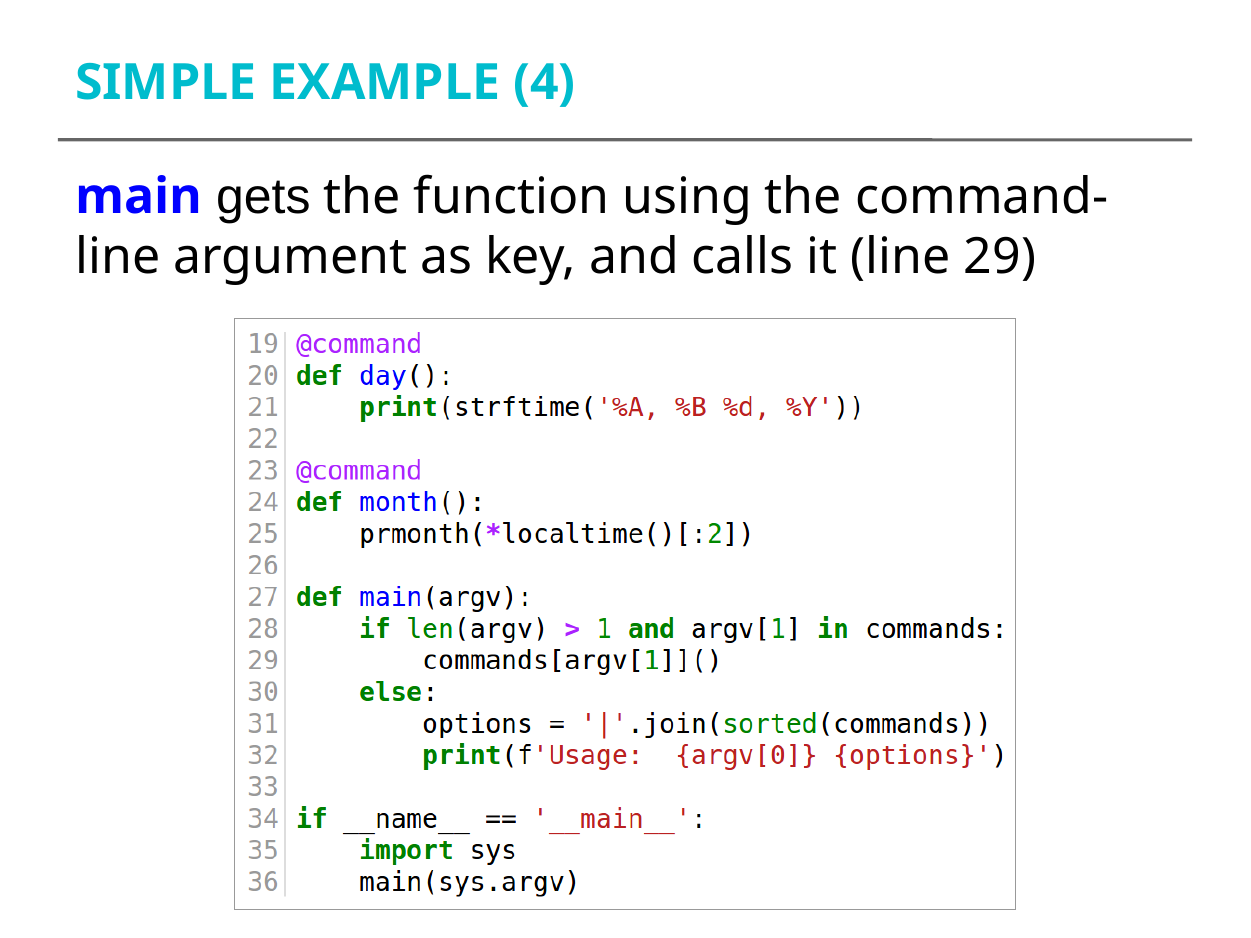

# SIMPLE EXAMPLE (4)
main gets the function using the command-line argument as key, and calls it (line 29)